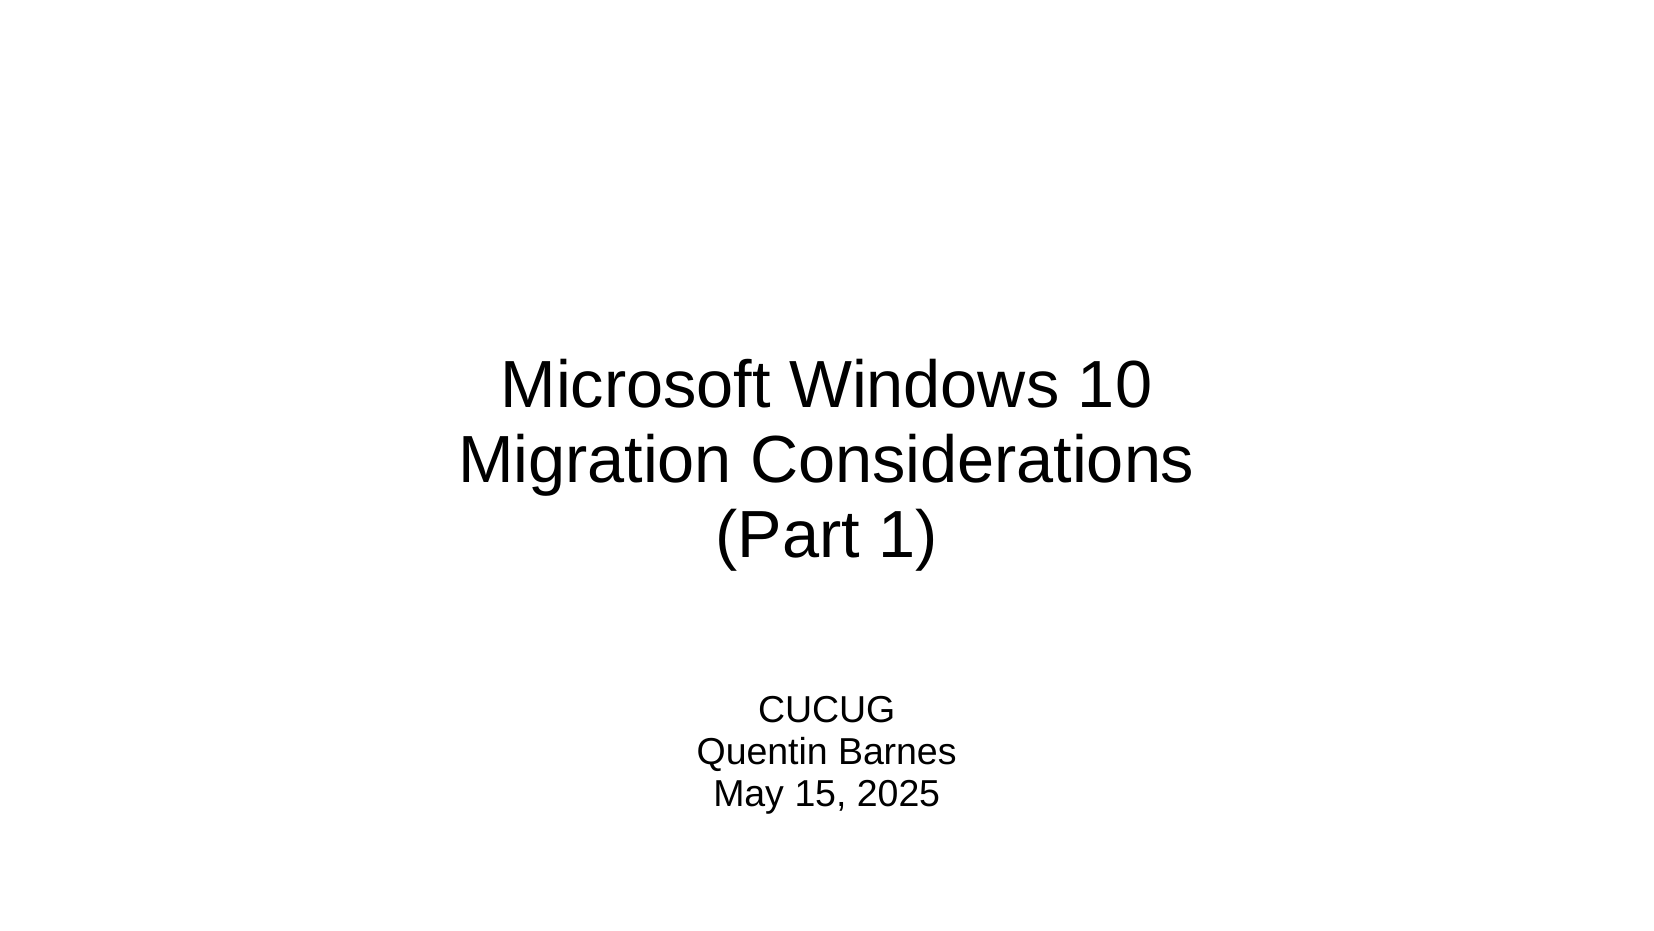

# Microsoft Windows 10
Migration Considerations
(Part 1)
CUCUG
Quentin Barnes
May 15, 2025